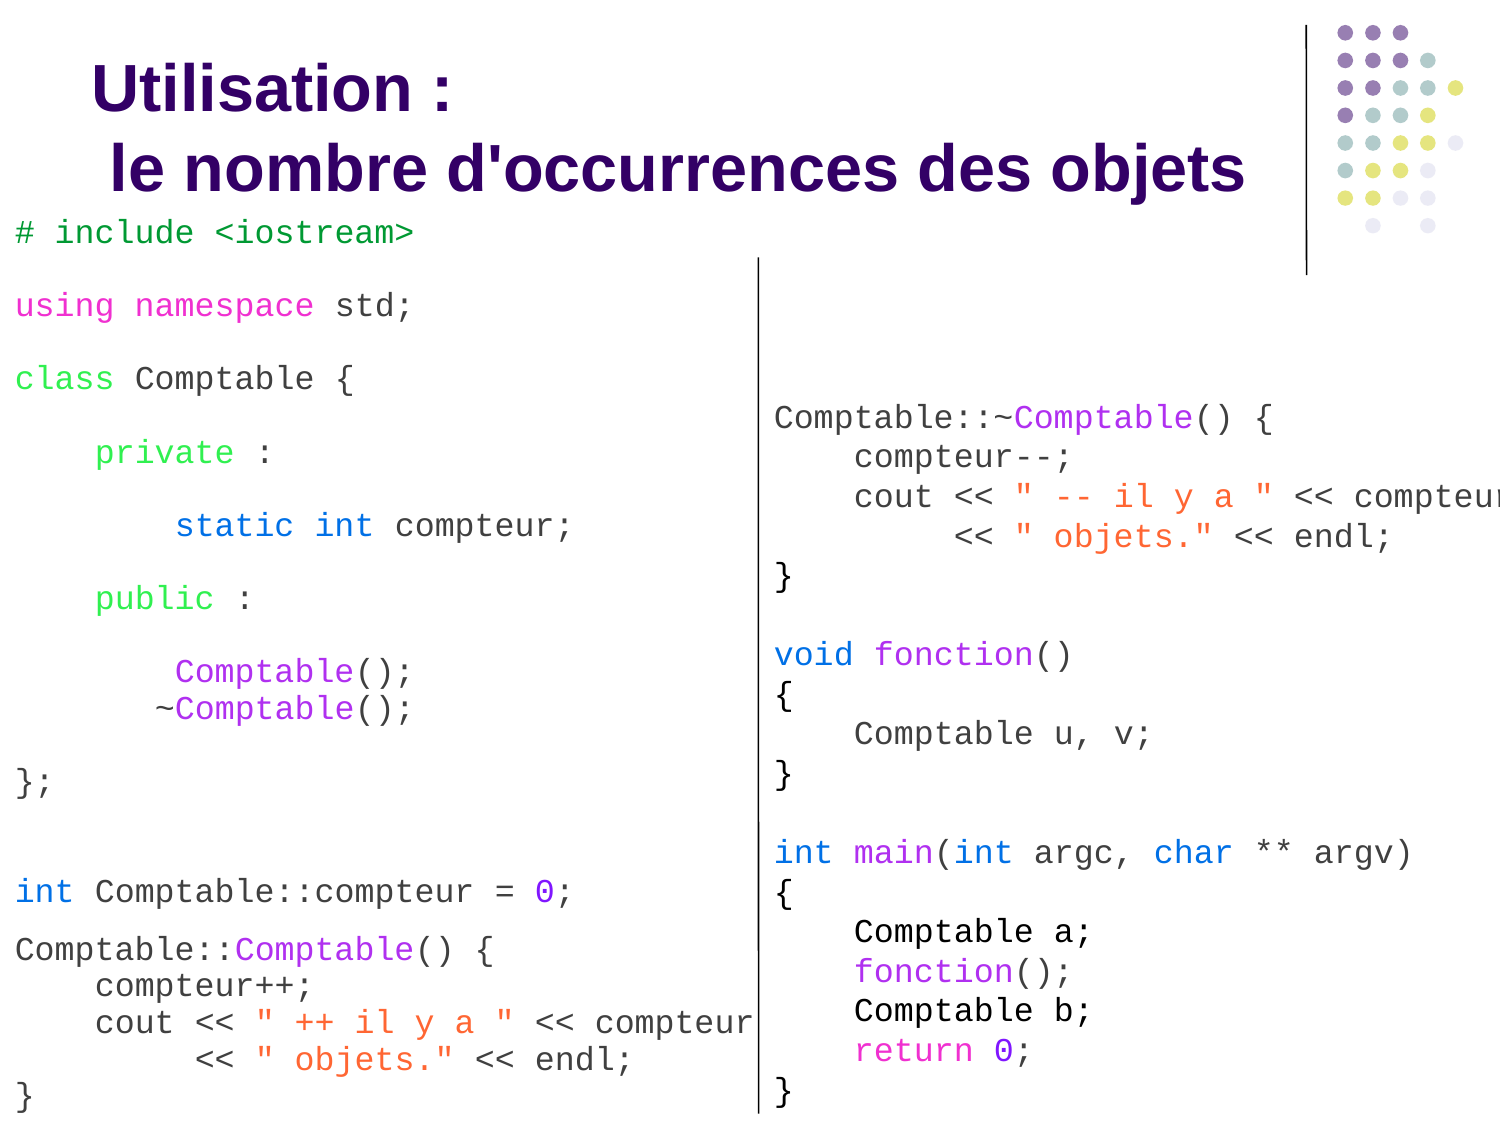

# Utilisation : le nombre d'occurrences des objets
# include <iostream>
using namespace std;
class Comptable {
 private :
 static int compteur;
 public :
 Comptable();
 ~Comptable();
};
int Comptable::compteur = 0;
Comptable::Comptable() {
 compteur++;
 cout << " ++ il y a " << compteur
 << " objets." << endl;
}
Comptable::~Comptable() {
 compteur--;
 cout << " -- il y a " << compteur
 << " objets." << endl;
}
void fonction()
{
 Comptable u, v;
}
int main(int argc, char ** argv)
{
 Comptable a;
 fonction();
 Comptable b;
 return 0;
}